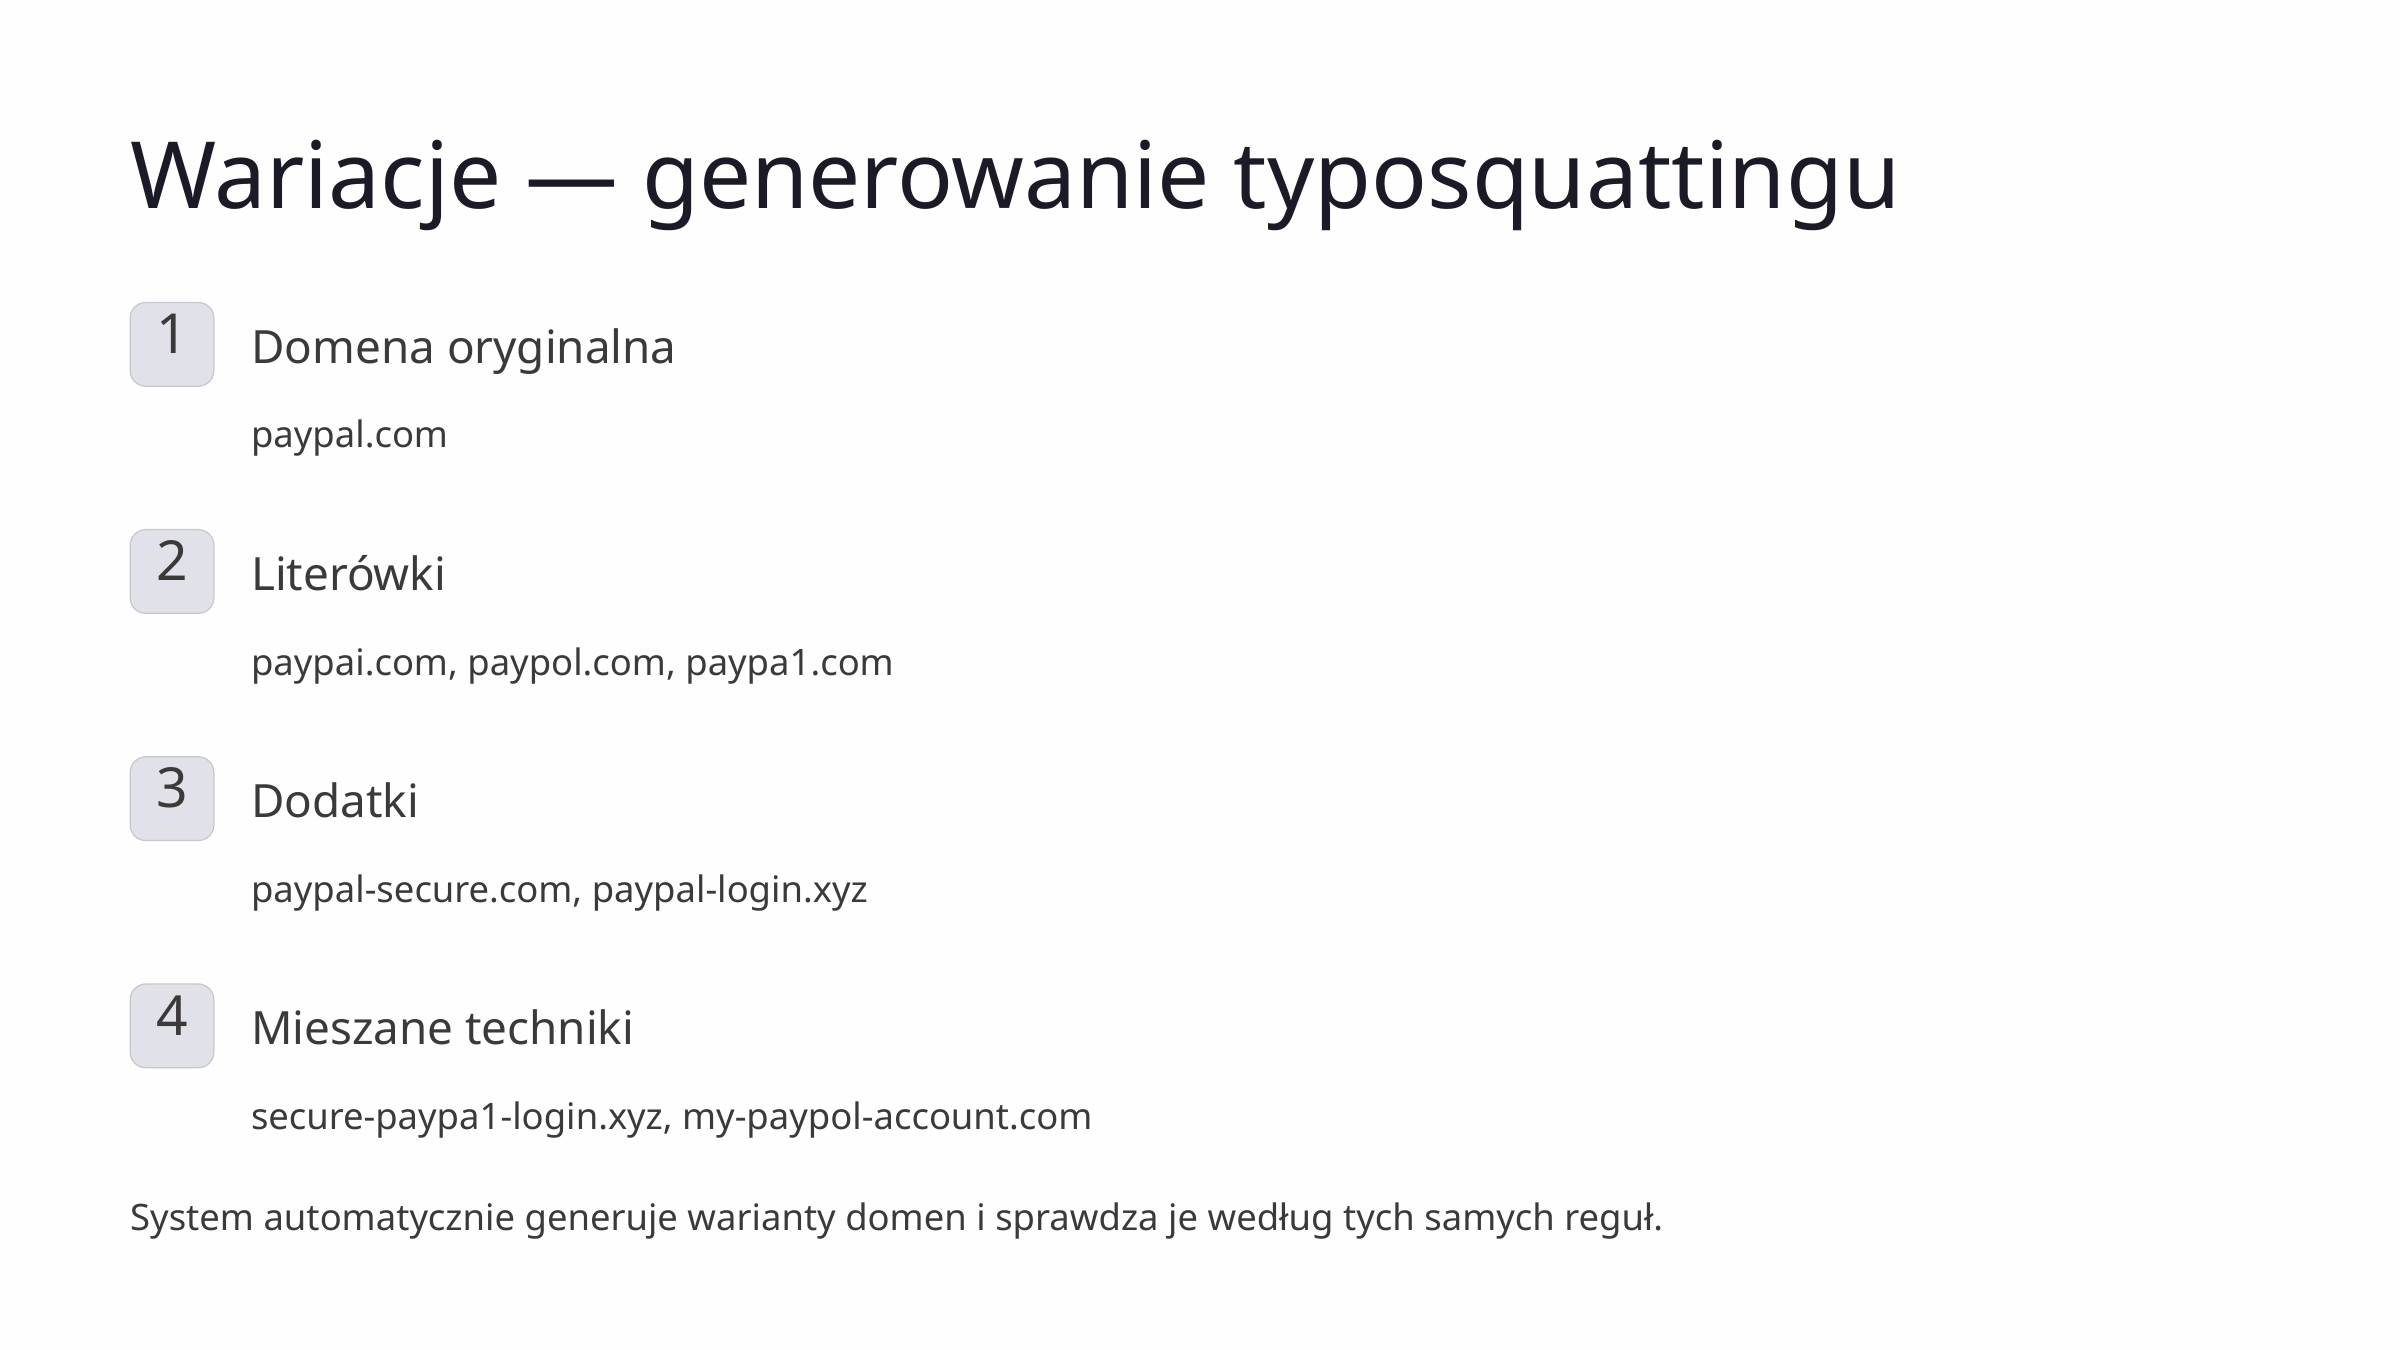

Wariacje — generowanie typosquattingu
1
Domena oryginalna
paypal.com
2
Literówki
paypai.com, paypol.com, paypa1.com
3
Dodatki
paypal-secure.com, paypal-login.xyz
4
Mieszane techniki
secure-paypa1-login.xyz, my-paypol-account.com
System automatycznie generuje warianty domen i sprawdza je według tych samych reguł.